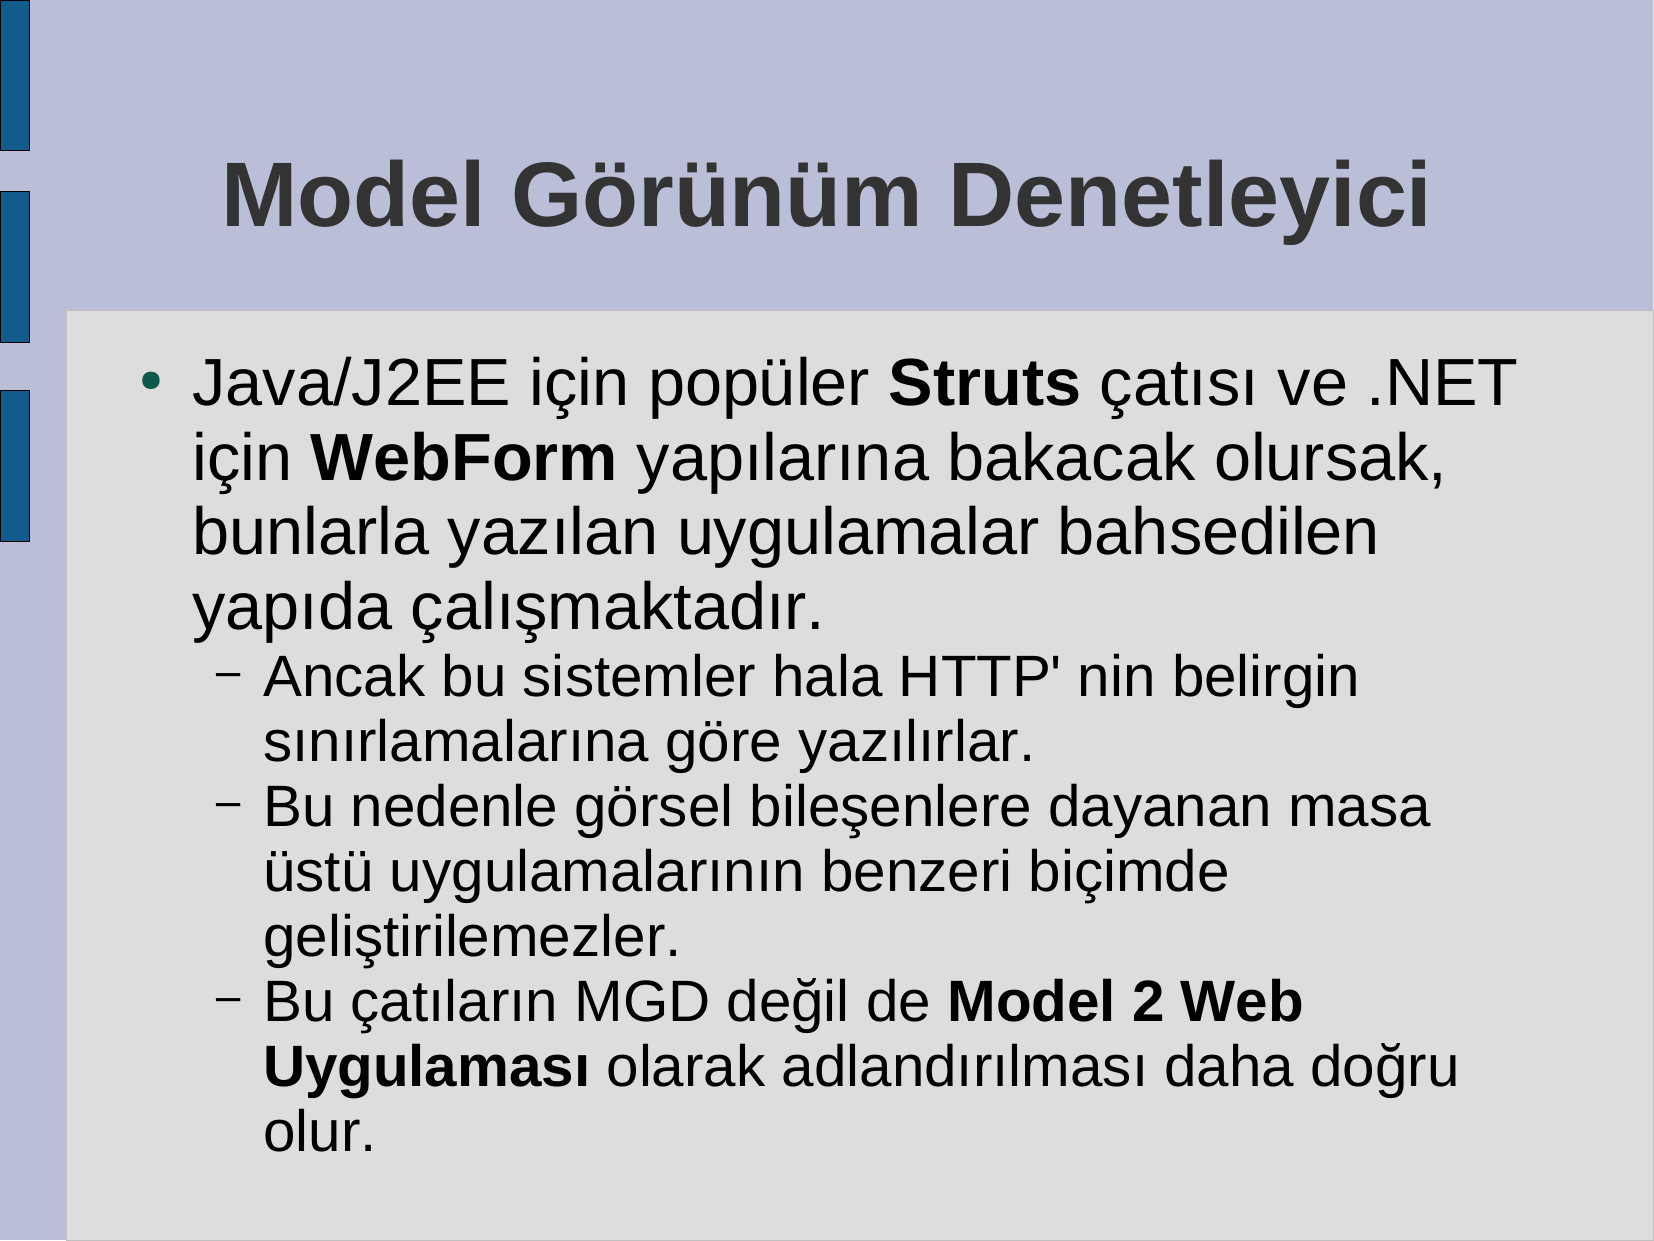

# Model Görünüm Denetleyici
Java/J2EE için popüler Struts çatısı ve .NET için WebForm yapılarına bakacak olursak, bunlarla yazılan uygulamalar bahsedilen yapıda çalışmaktadır.
Ancak bu sistemler hala HTTP' nin belirgin sınırlamalarına göre yazılırlar.
Bu nedenle görsel bileşenlere dayanan masa üstü uygulamalarının benzeri biçimde geliştirilemezler.
Bu çatıların MGD değil de Model 2 Web Uygulaması olarak adlandırılması daha doğru olur.